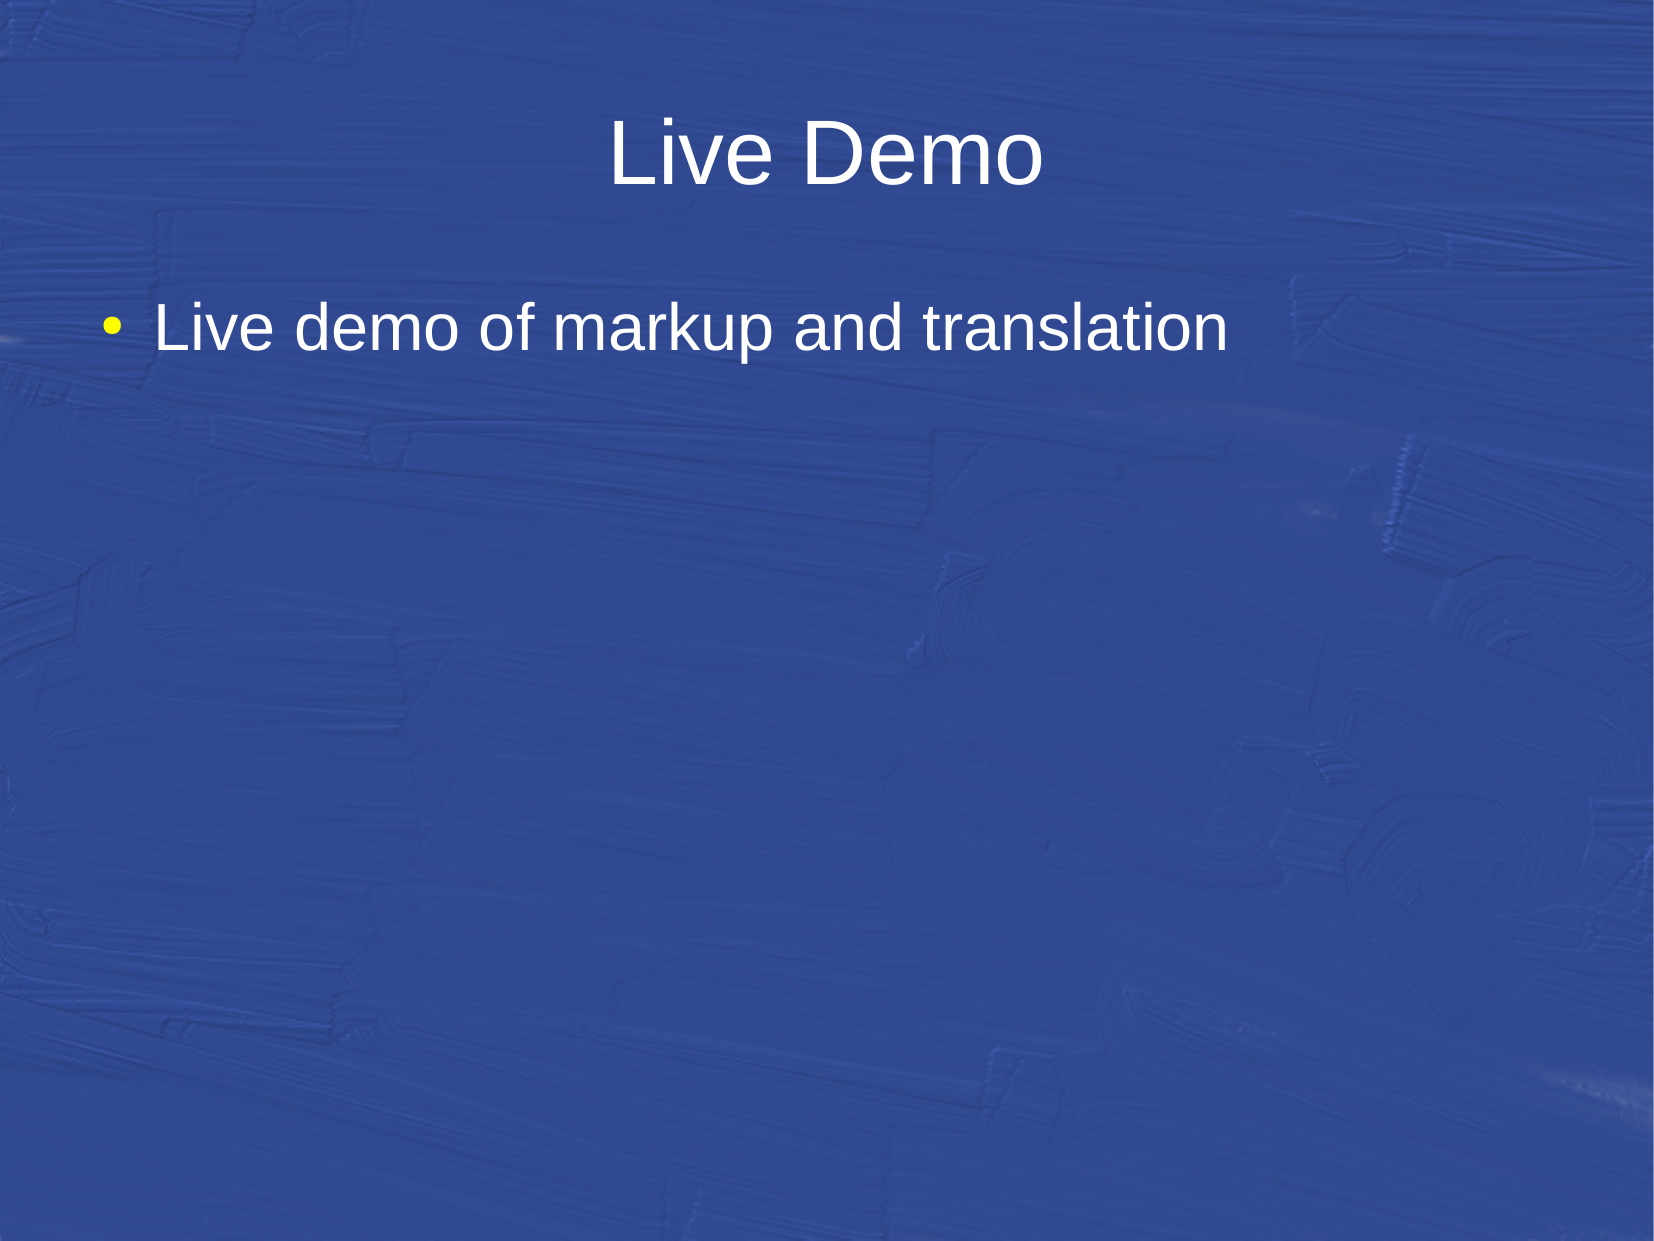

# Live Demo
Live demo of markup and translation